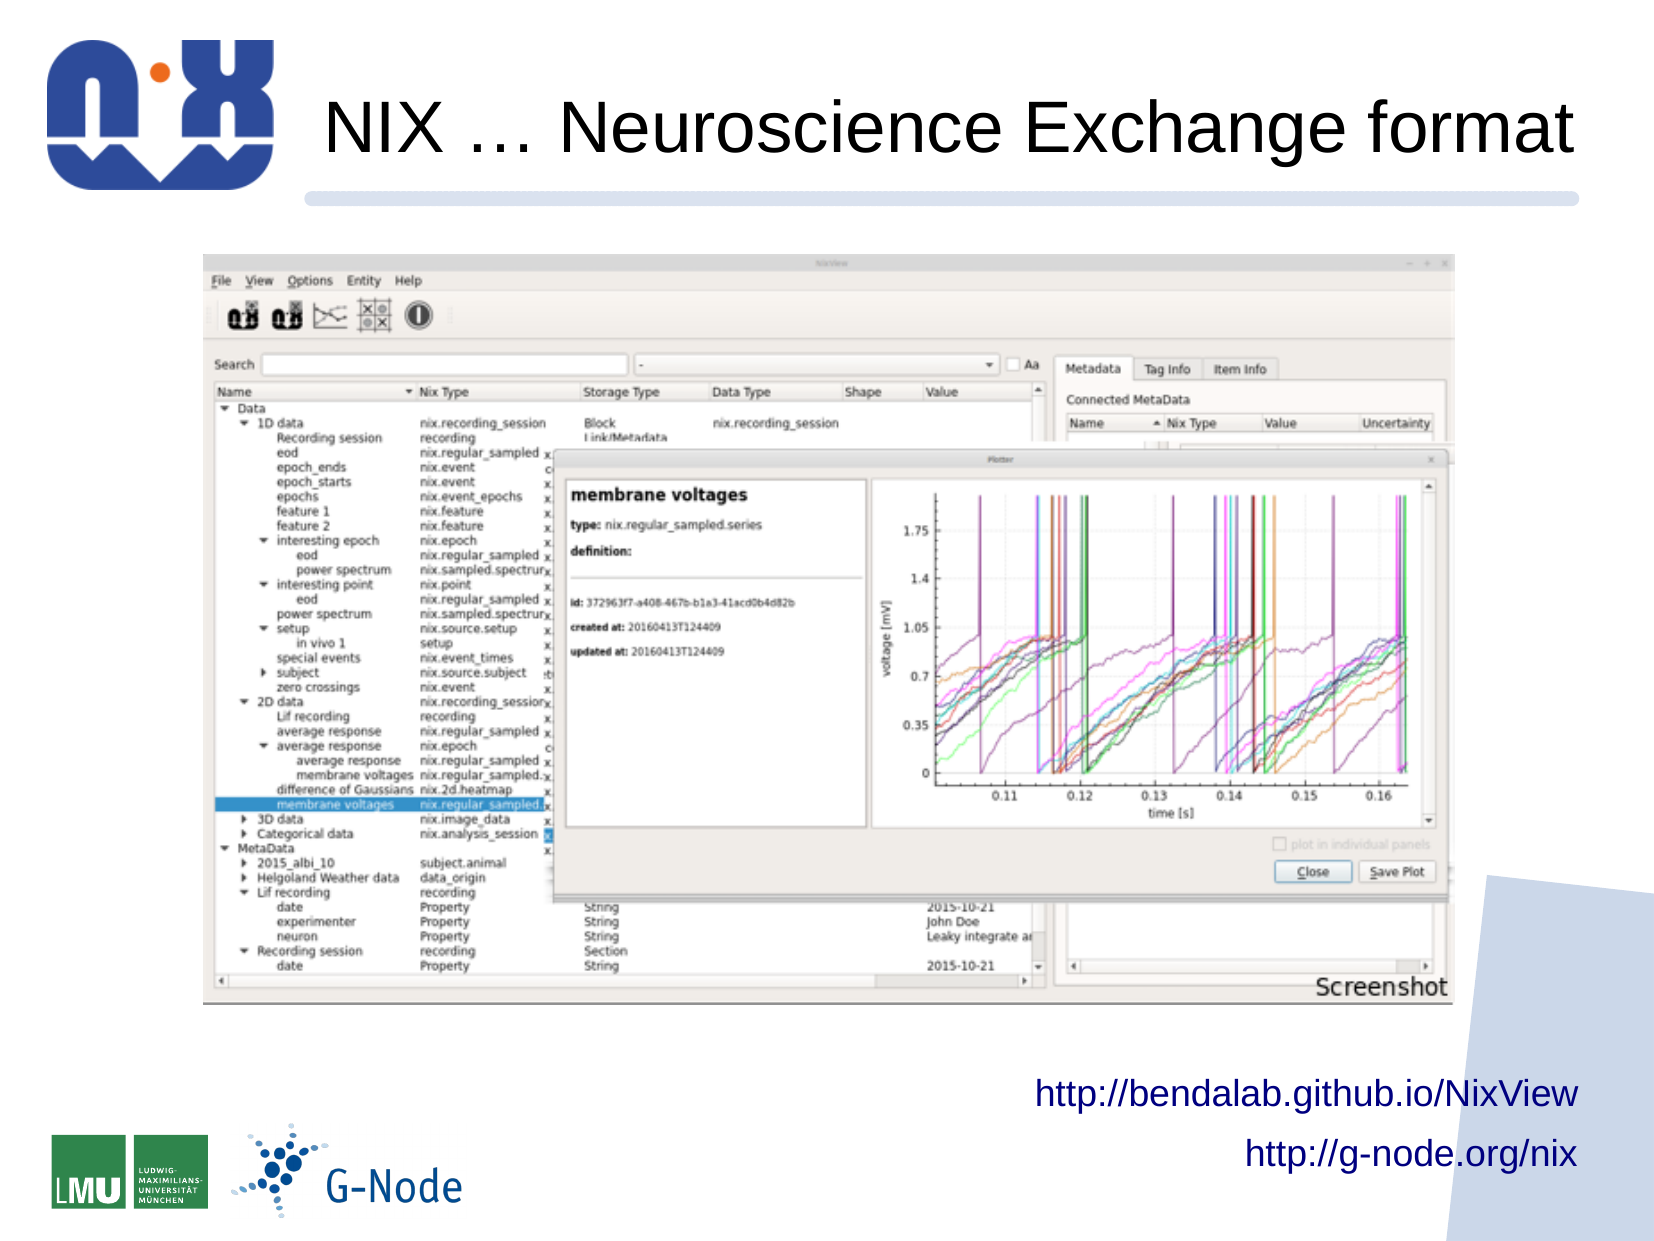

NIX … Neuroscience Exchange format
http://bendalab.github.io/NixView
http://g-node.org/nix